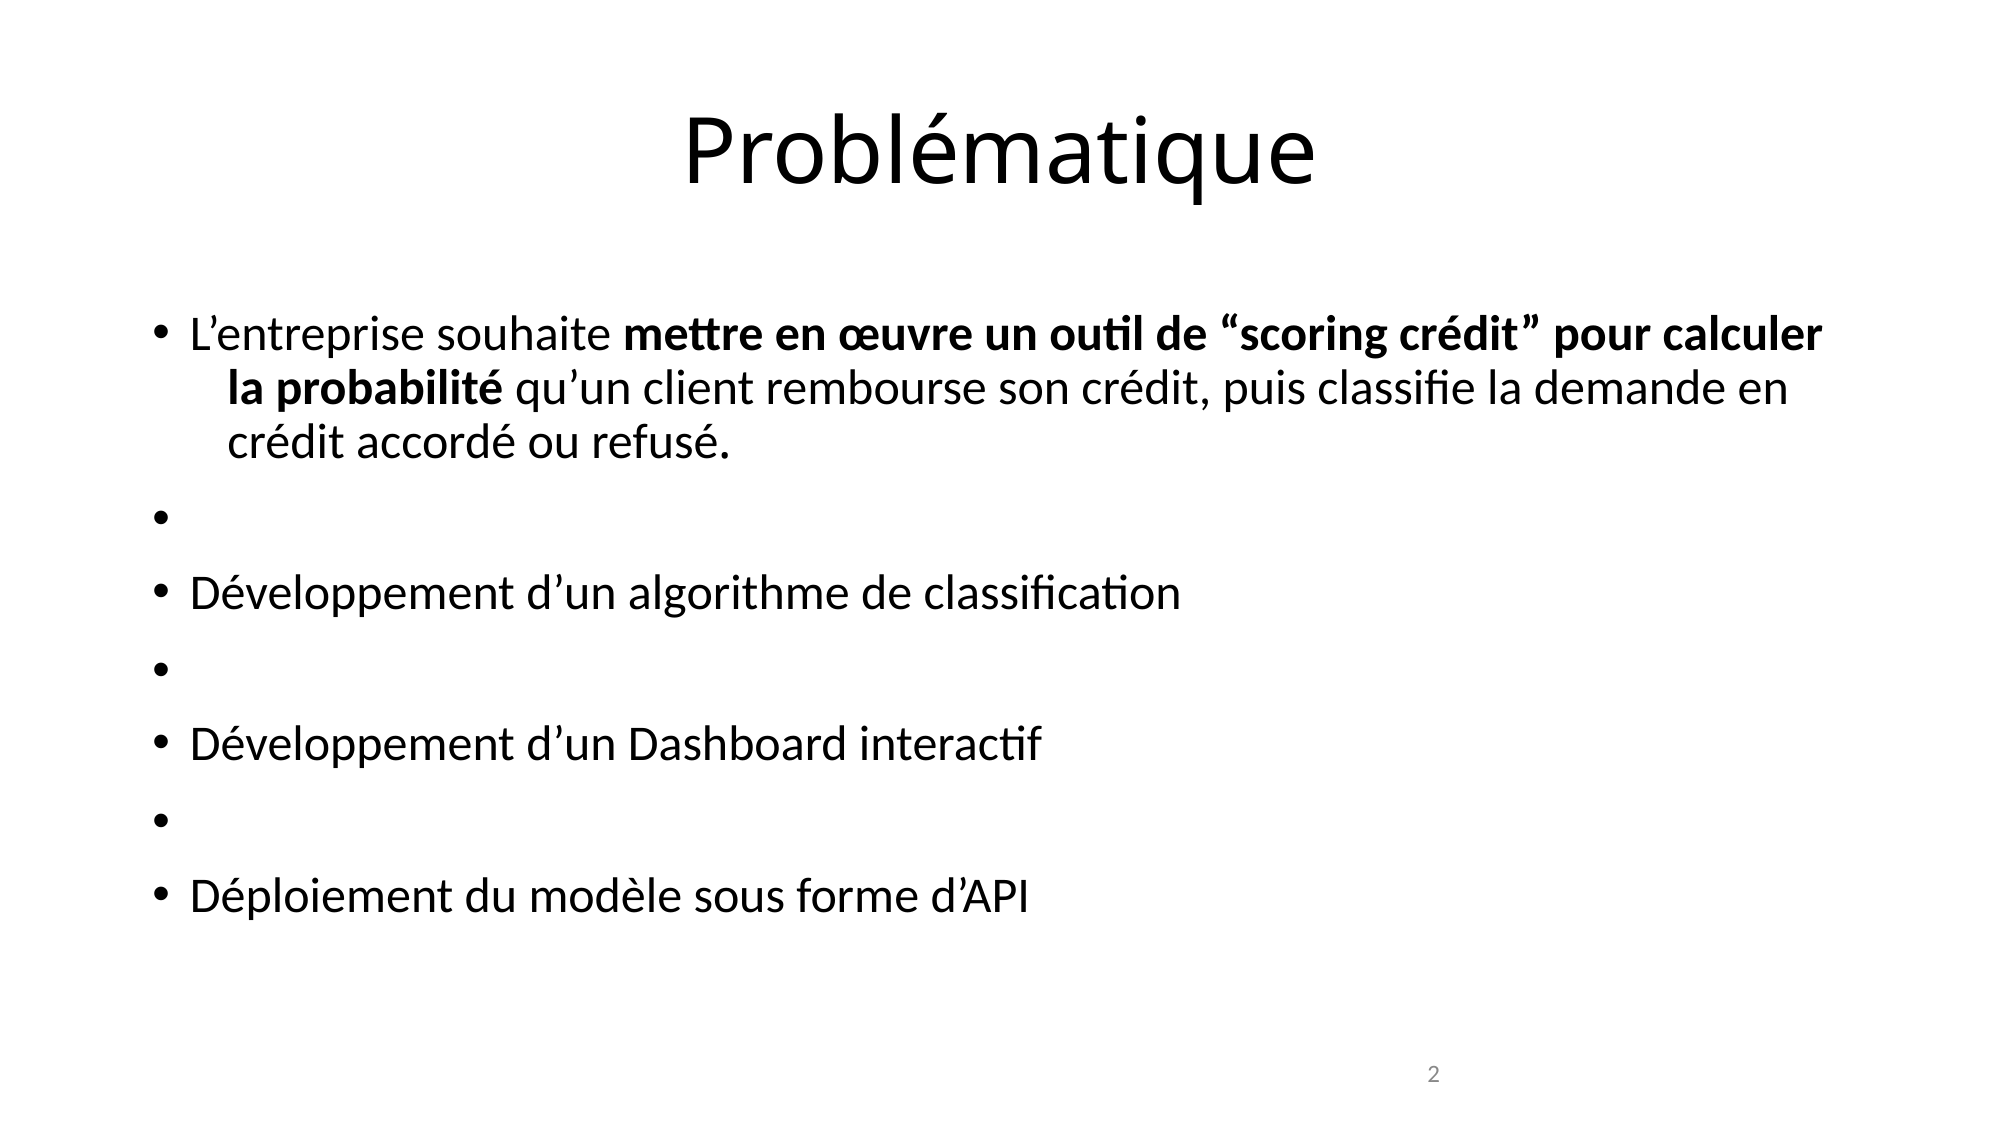

# Problématique
L’entreprise souhaite mettre en œuvre un outil de “scoring crédit” pour calculer la probabilité qu’un client rembourse son crédit, puis classifie la demande en crédit accordé ou refusé.
Développement d’un algorithme de classification
Développement d’un Dashboard interactif
Déploiement du modèle sous forme d’API
2